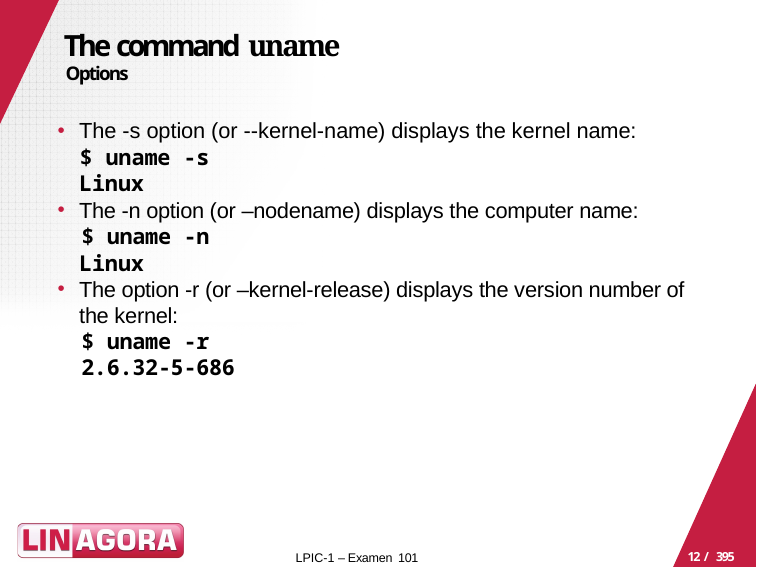

The command uname
Options
The -s option (or --kernel-name) displays the kernel name:
 $ uname -s
Linux
The -n option (or –nodename) displays the computer name:
 $ uname -n
Linux
The option -r (or –kernel-release) displays the version number of the kernel:
 $ uname -r
 2.6.32-5-686
LPIC-1 – Examen 101